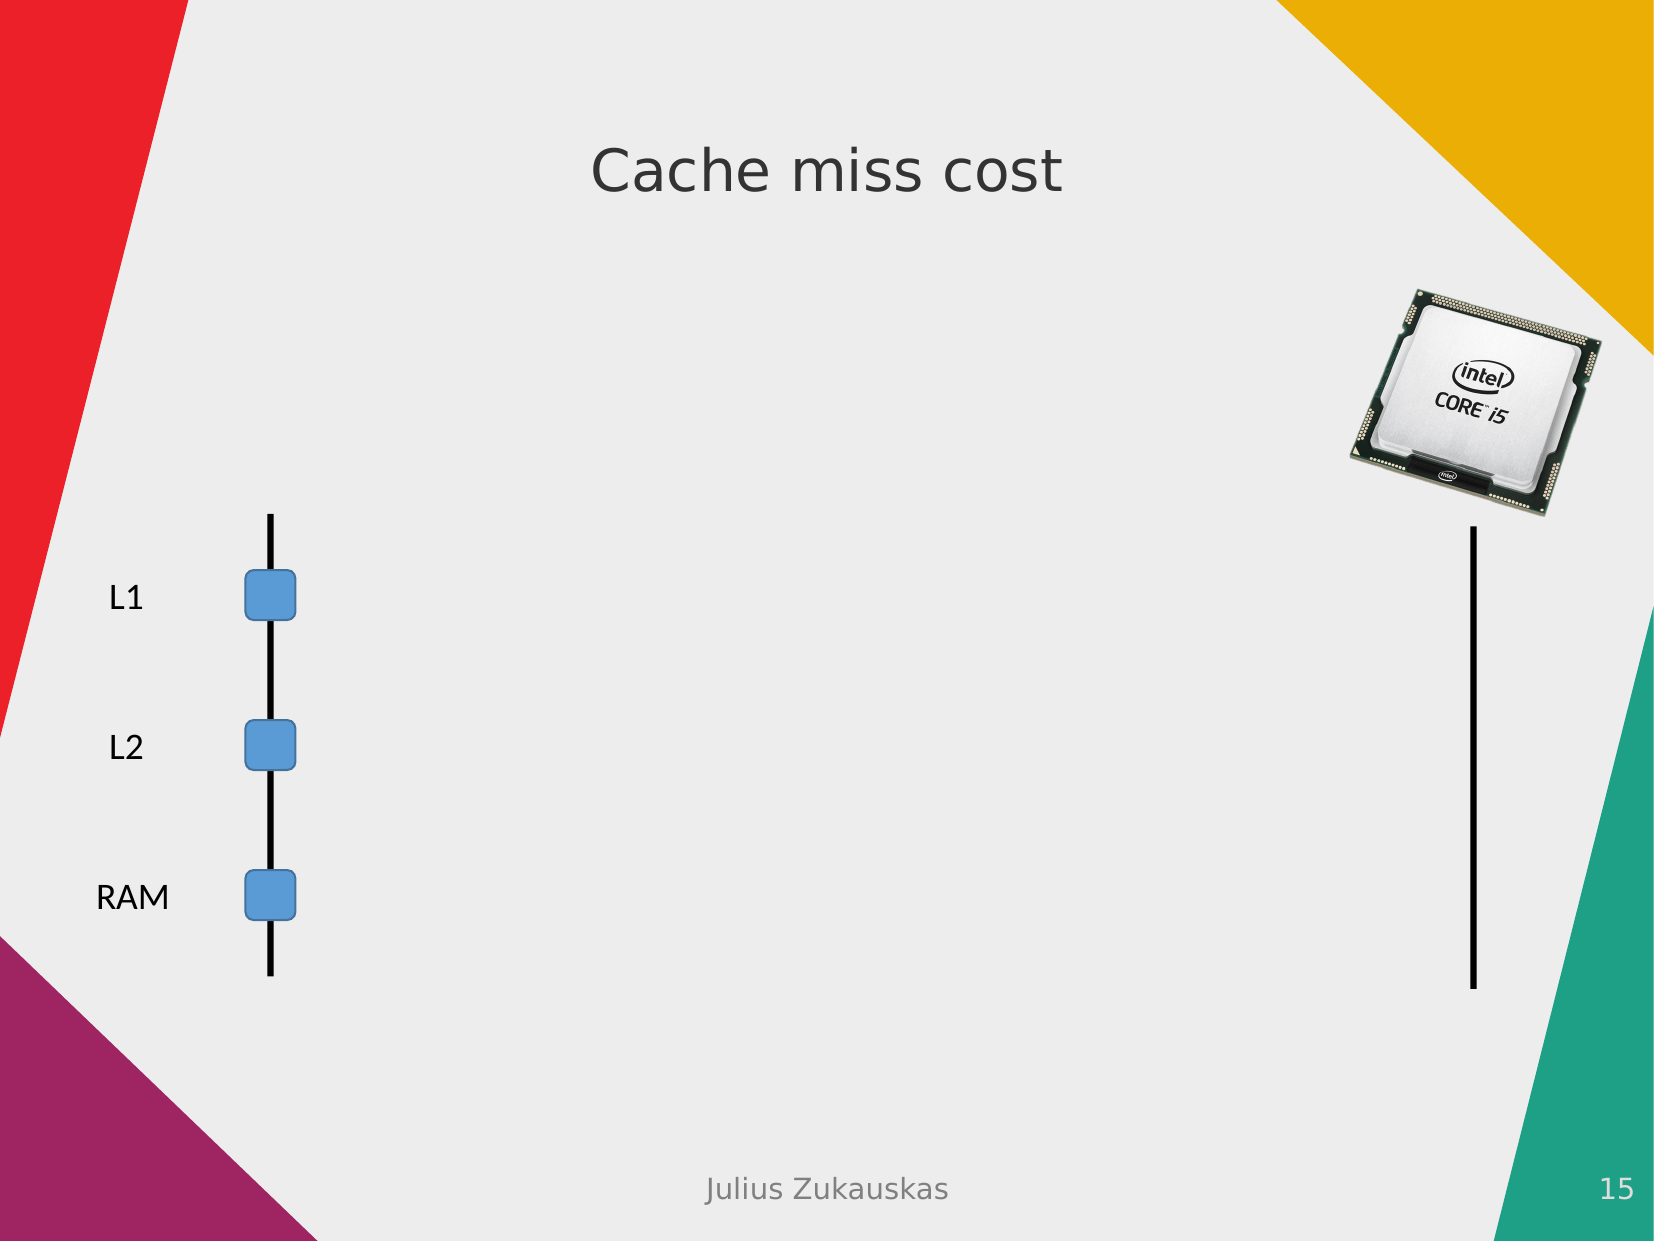

# Cache miss cost
L1
L2
RAM
Julius Zukauskas
15